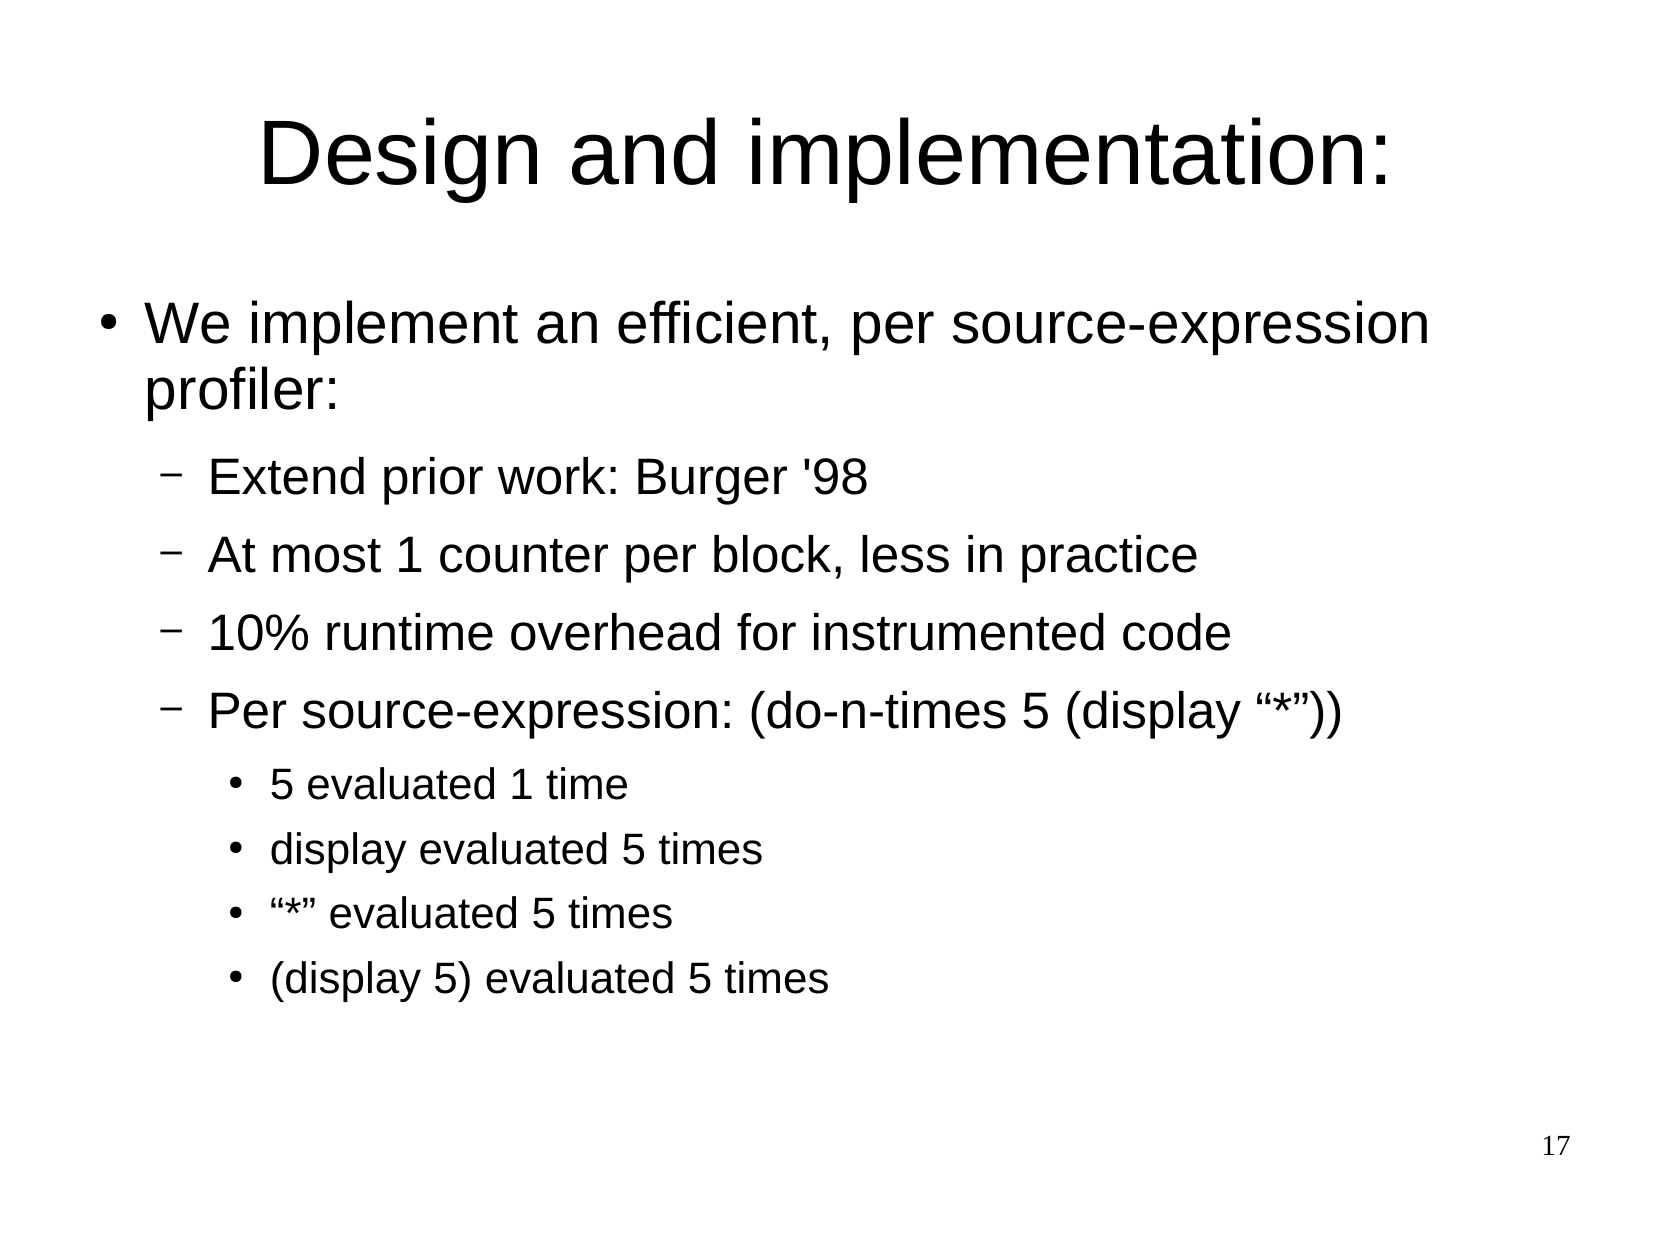

# Design and implementation:
We implement an efficient, per source-expression profiler:
Extend prior work: Burger '98
At most 1 counter per block, less in practice
10% runtime overhead for instrumented code
Per source-expression: (do-n-times 5 (display “*”))
5 evaluated 1 time
display evaluated 5 times
“*” evaluated 5 times
(display 5) evaluated 5 times
17